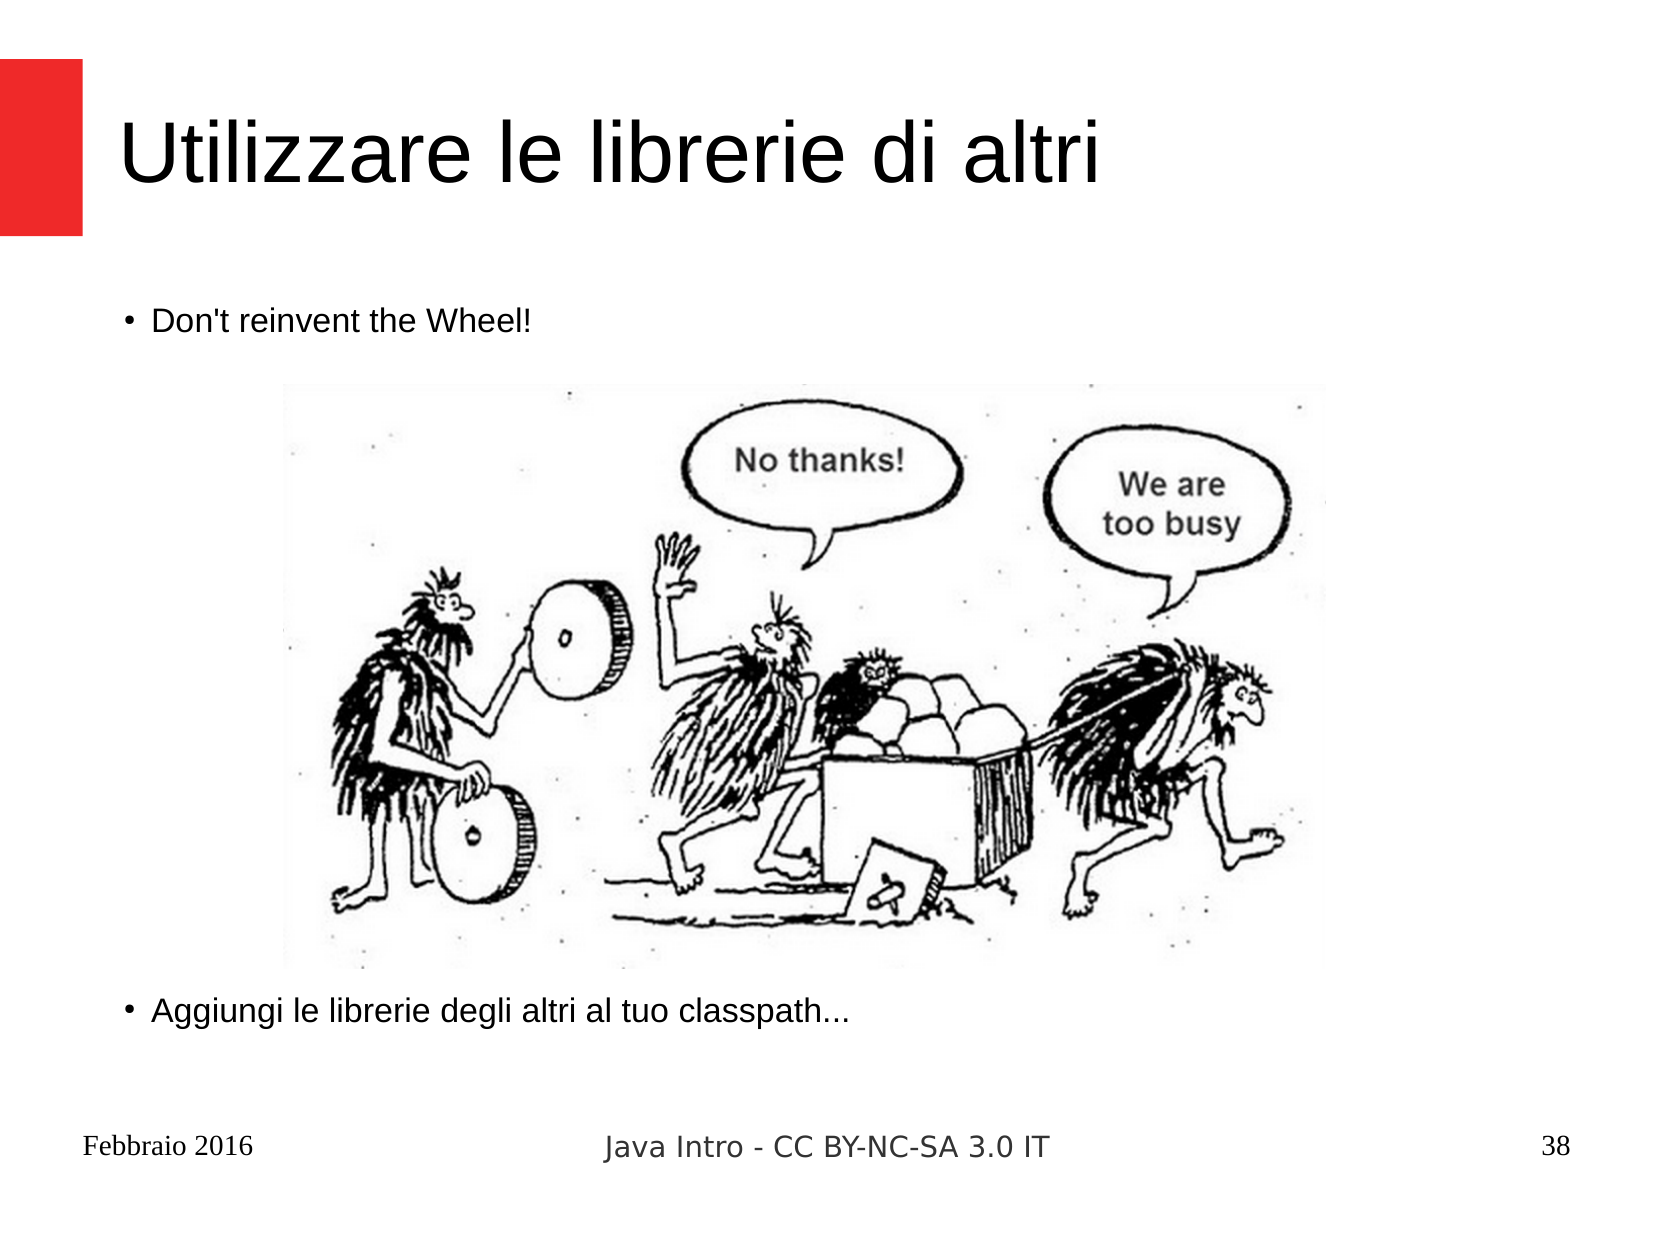

# Utilizzare le librerie di altri
Don't reinvent the Wheel!
Aggiungi le librerie degli altri al tuo classpath...
Your Date Here
Your Footer Here
38